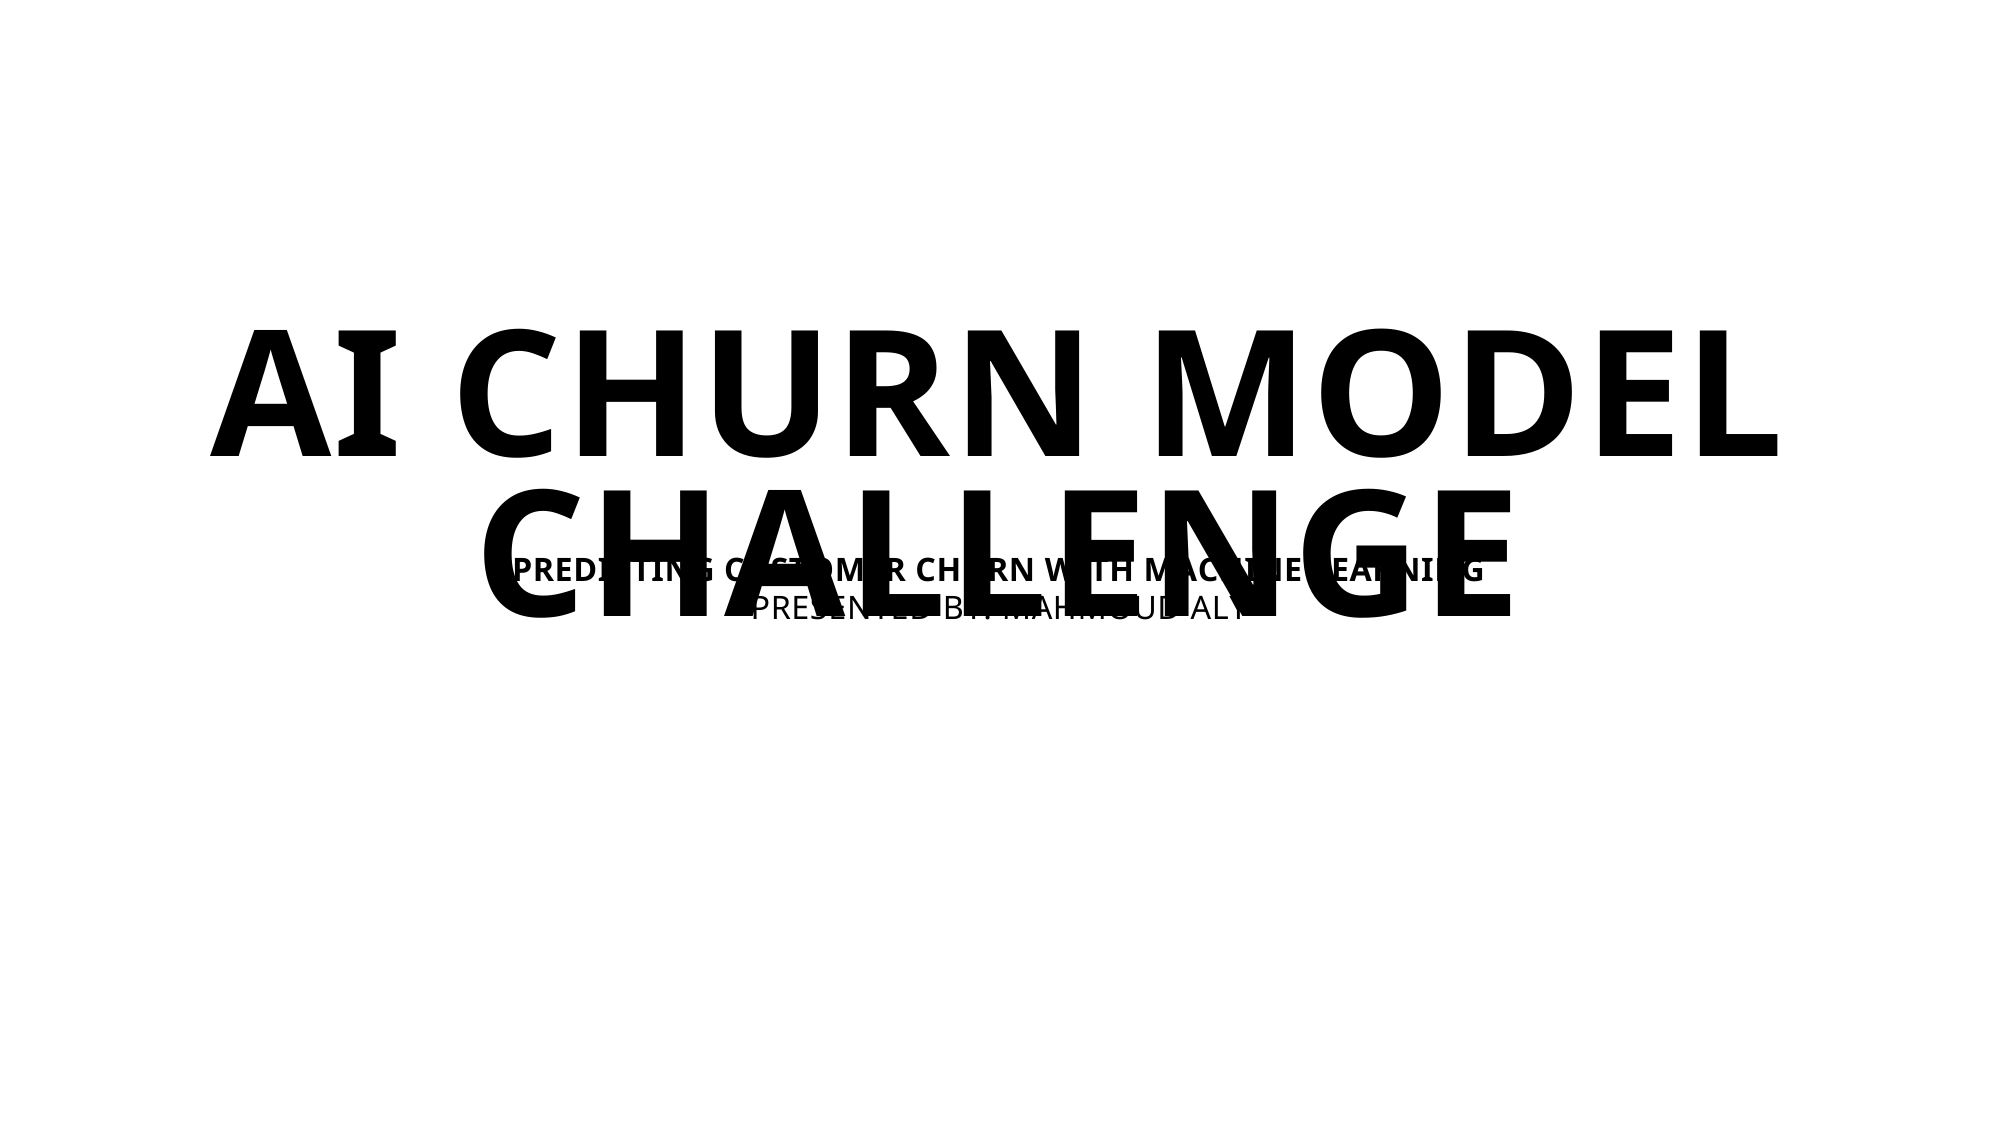

AI CHURN MODEL CHALLENGE​
PREDICTING CUSTOMER CHURN WITH MACHINE LEARNING​
PRESENTED BY: MAHMOUD ALY​